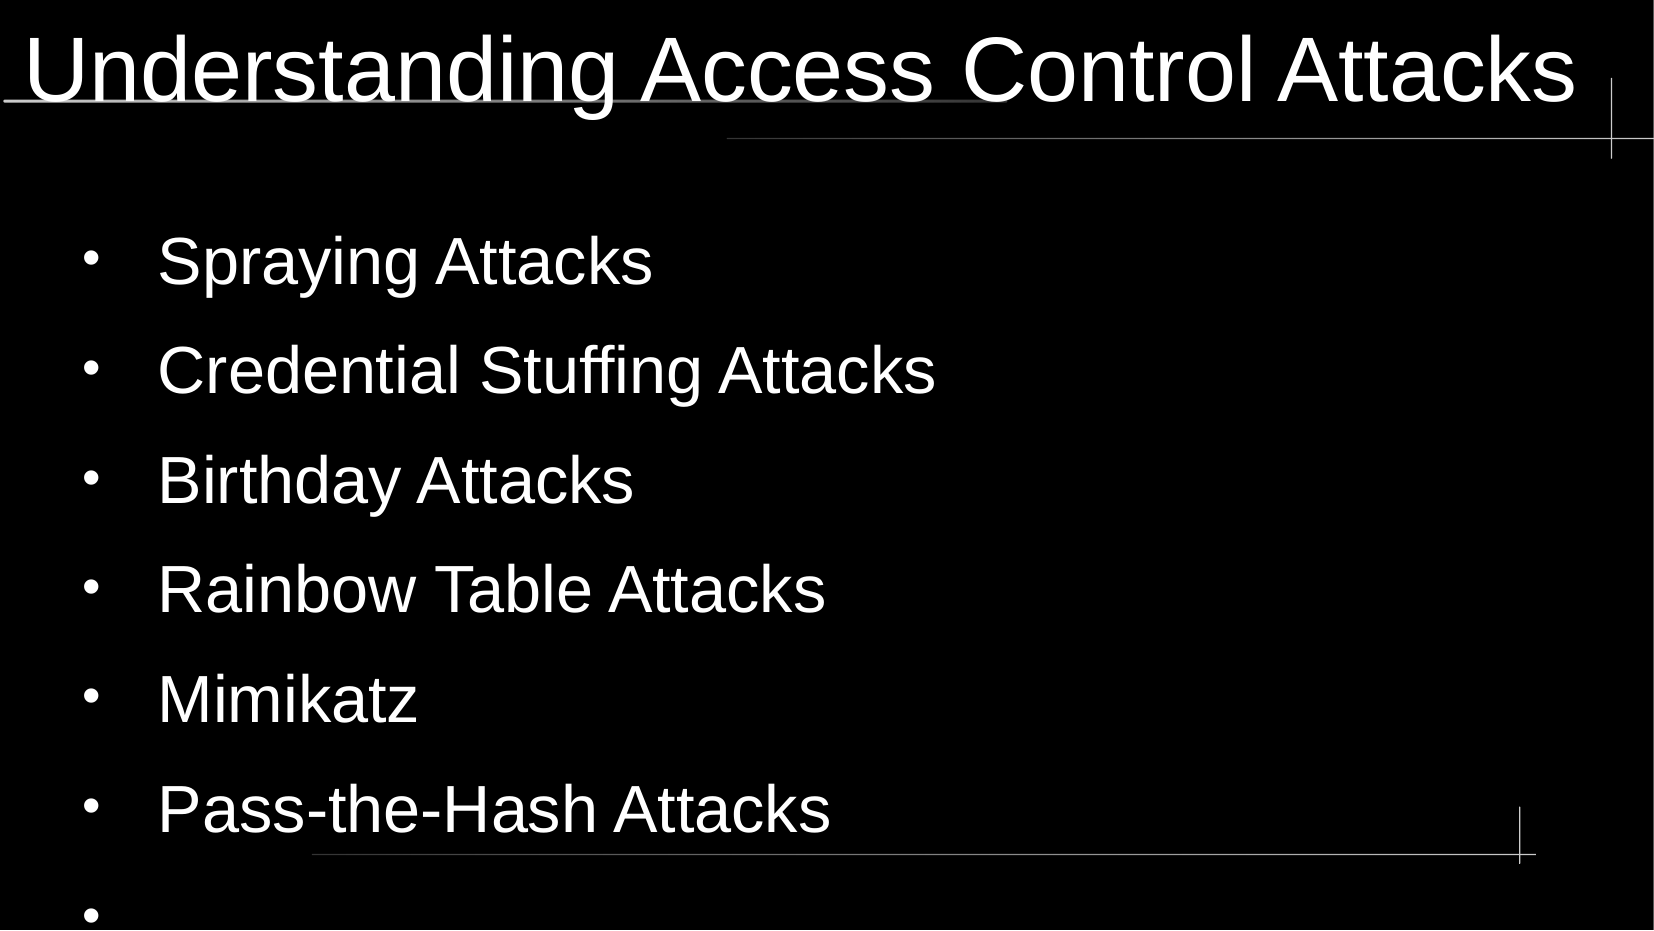

# Understanding Access Control Attacks
Spraying Attacks
Credential Stuffing Attacks
Birthday Attacks
Rainbow Table Attacks
Mimikatz
Pass-the-Hash Attacks